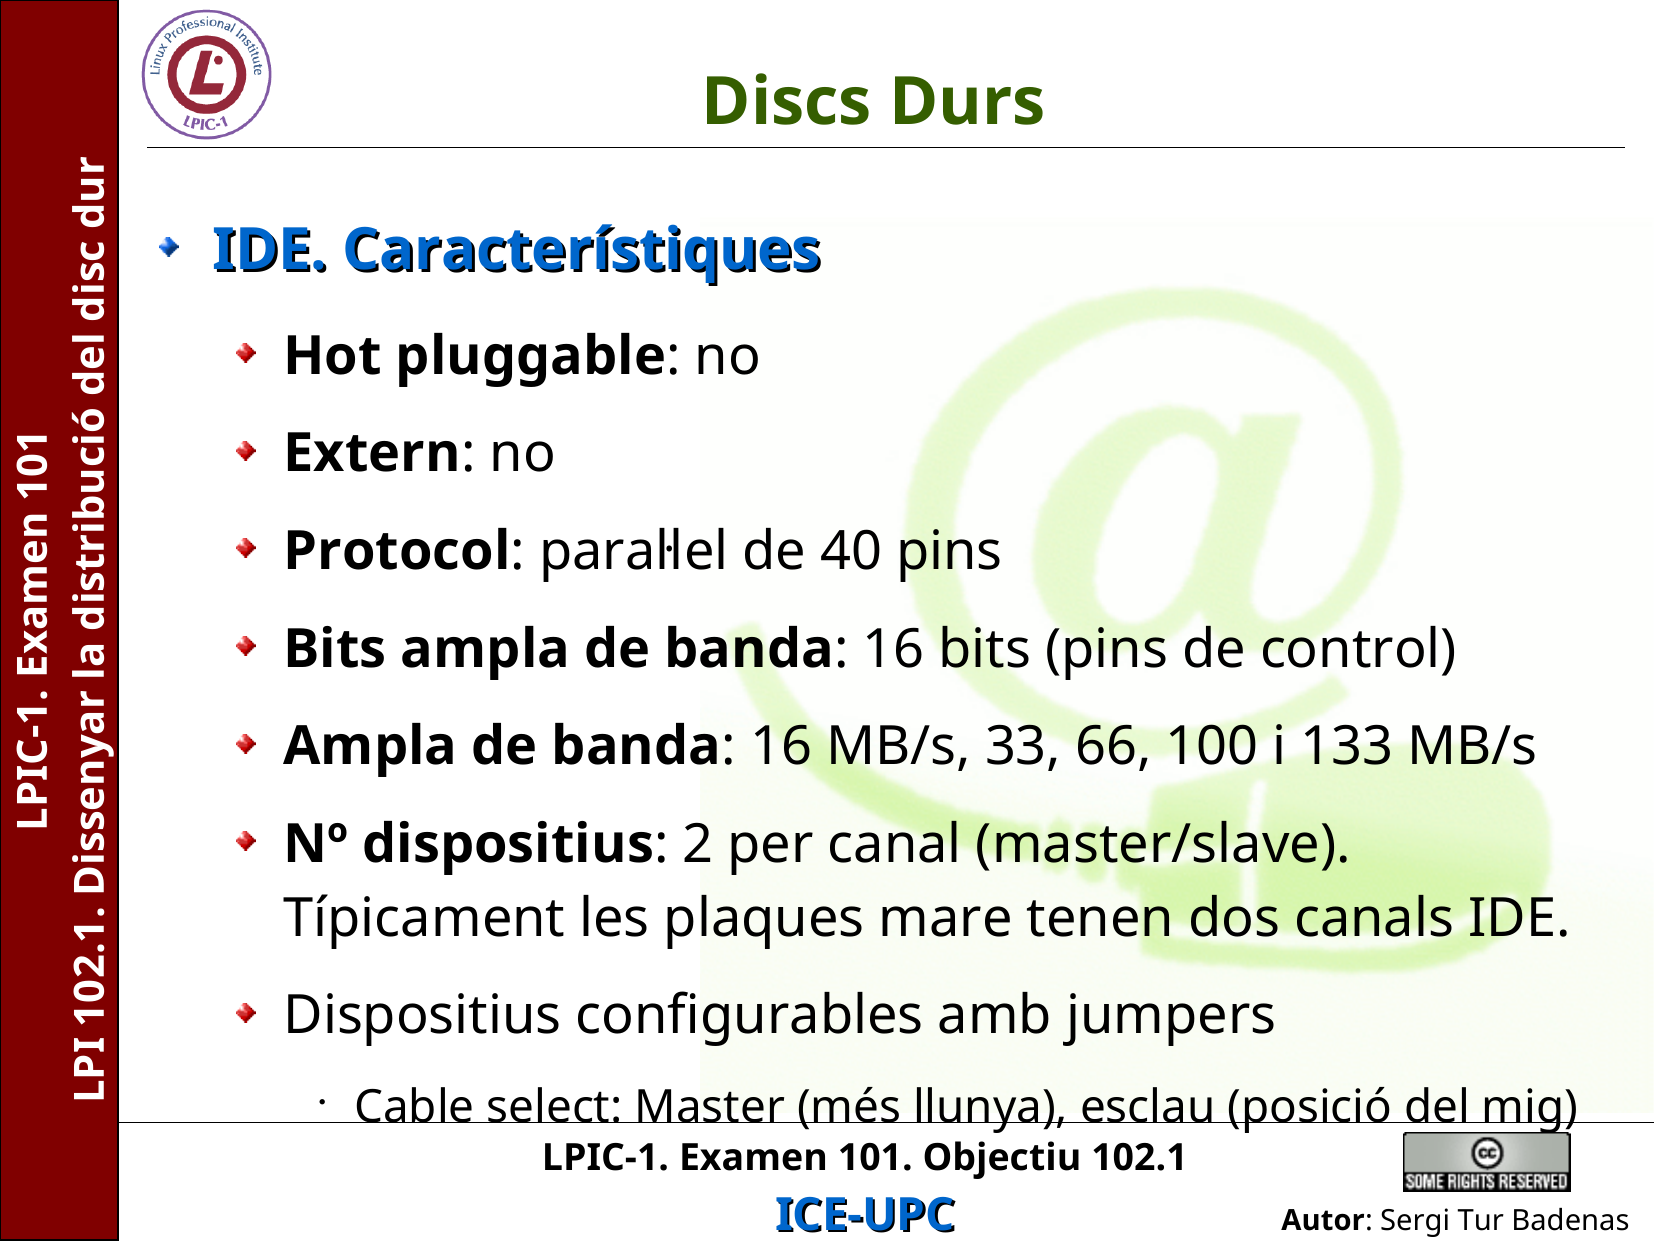

# Discs Durs
IDE. Característiques
Hot pluggable: no
Extern: no
Protocol: paral·lel de 40 pins
Bits ampla de banda: 16 bits (pins de control)
Ampla de banda: 16 MB/s, 33, 66, 100 i 133 MB/s
Nº dispositius: 2 per canal (master/slave). Típicament les plaques mare tenen dos canals IDE.
Dispositius configurables amb jumpers
Cable select: Master (més llunya), esclau (posició del mig)